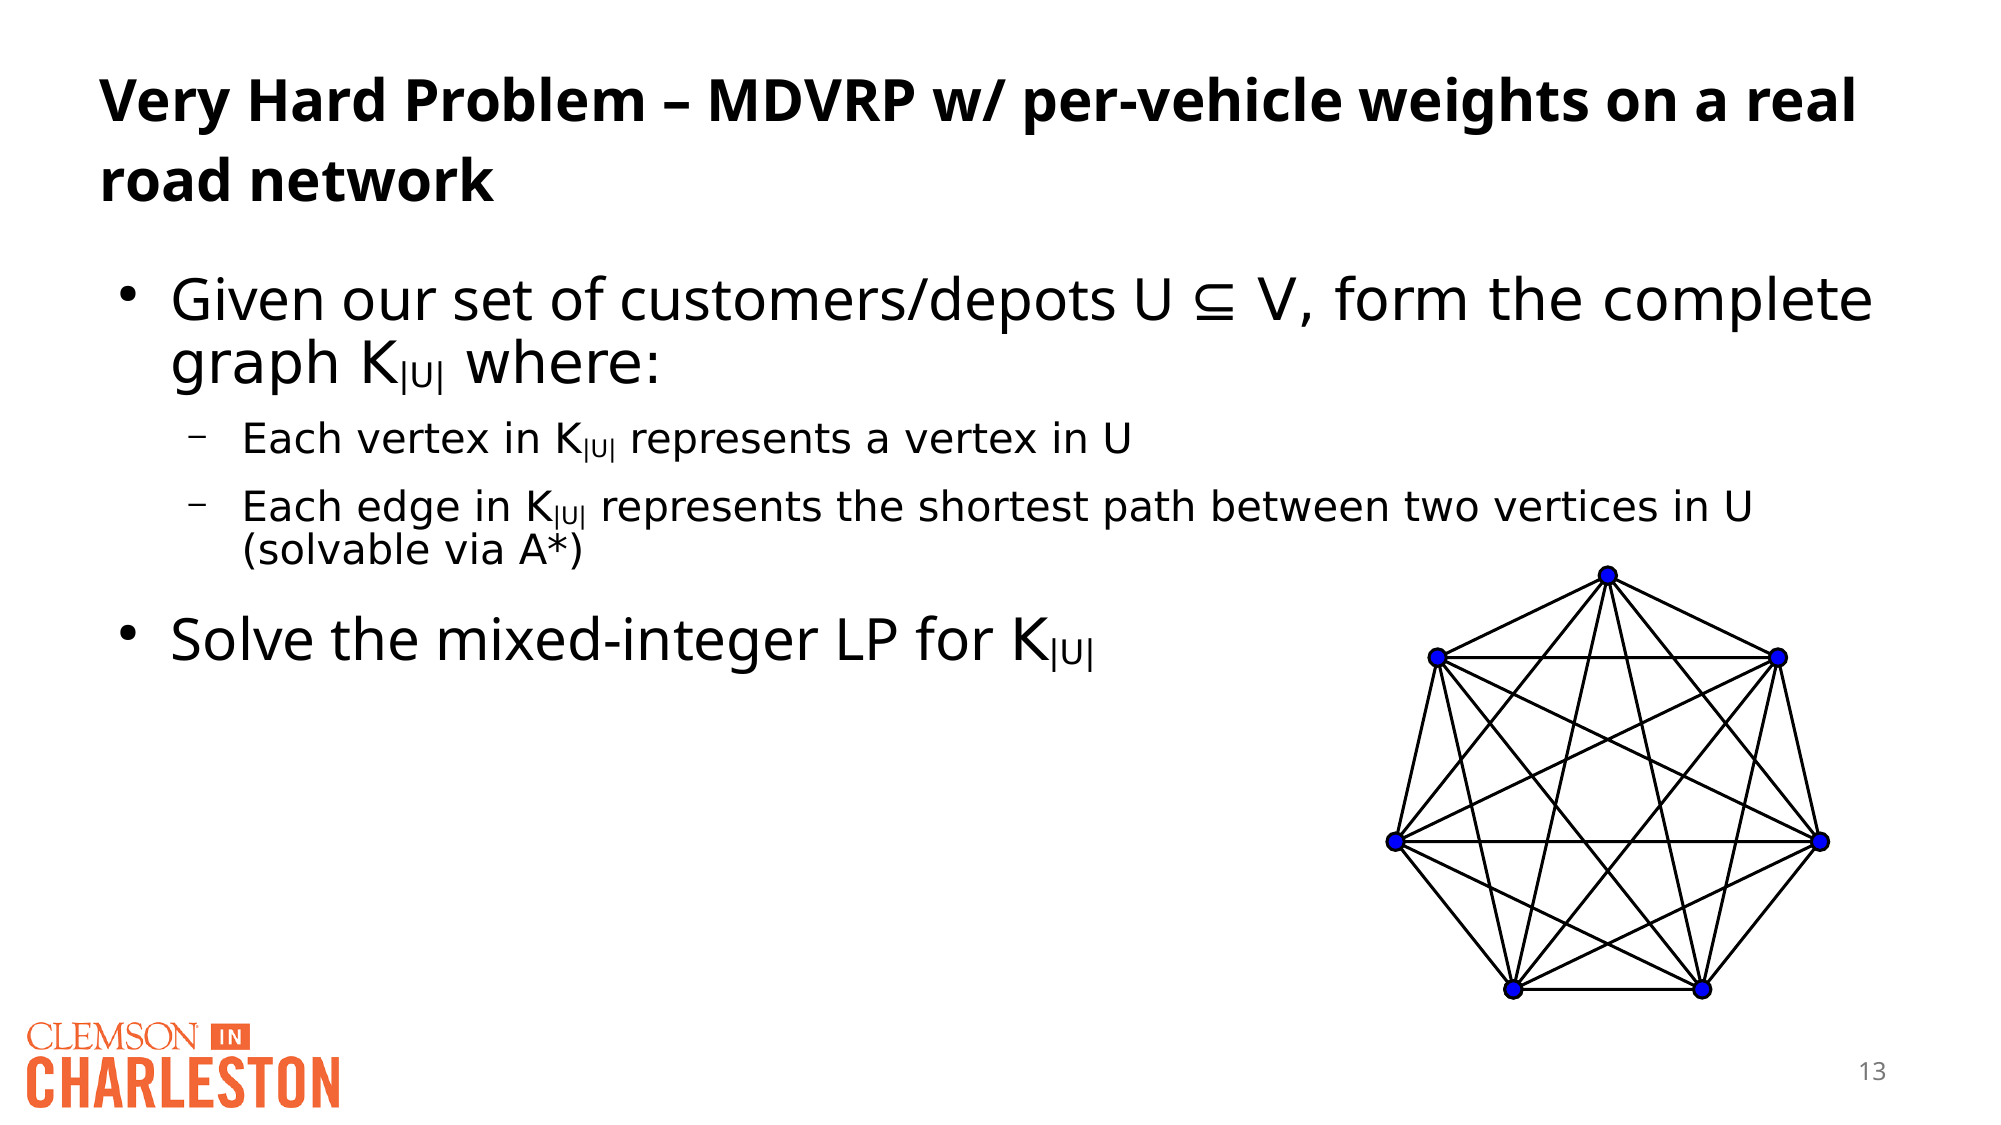

# Very Hard Problem – MDVRP w/ per-vehicle weights on a real road network
Given our set of customers/depots U ⊆ V, form the complete graph K|U| where:
Each vertex in K|U| represents a vertex in U
Each edge in K|U| represents the shortest path between two vertices in U (solvable via A*)
Solve the mixed-integer LP for K|U|
13